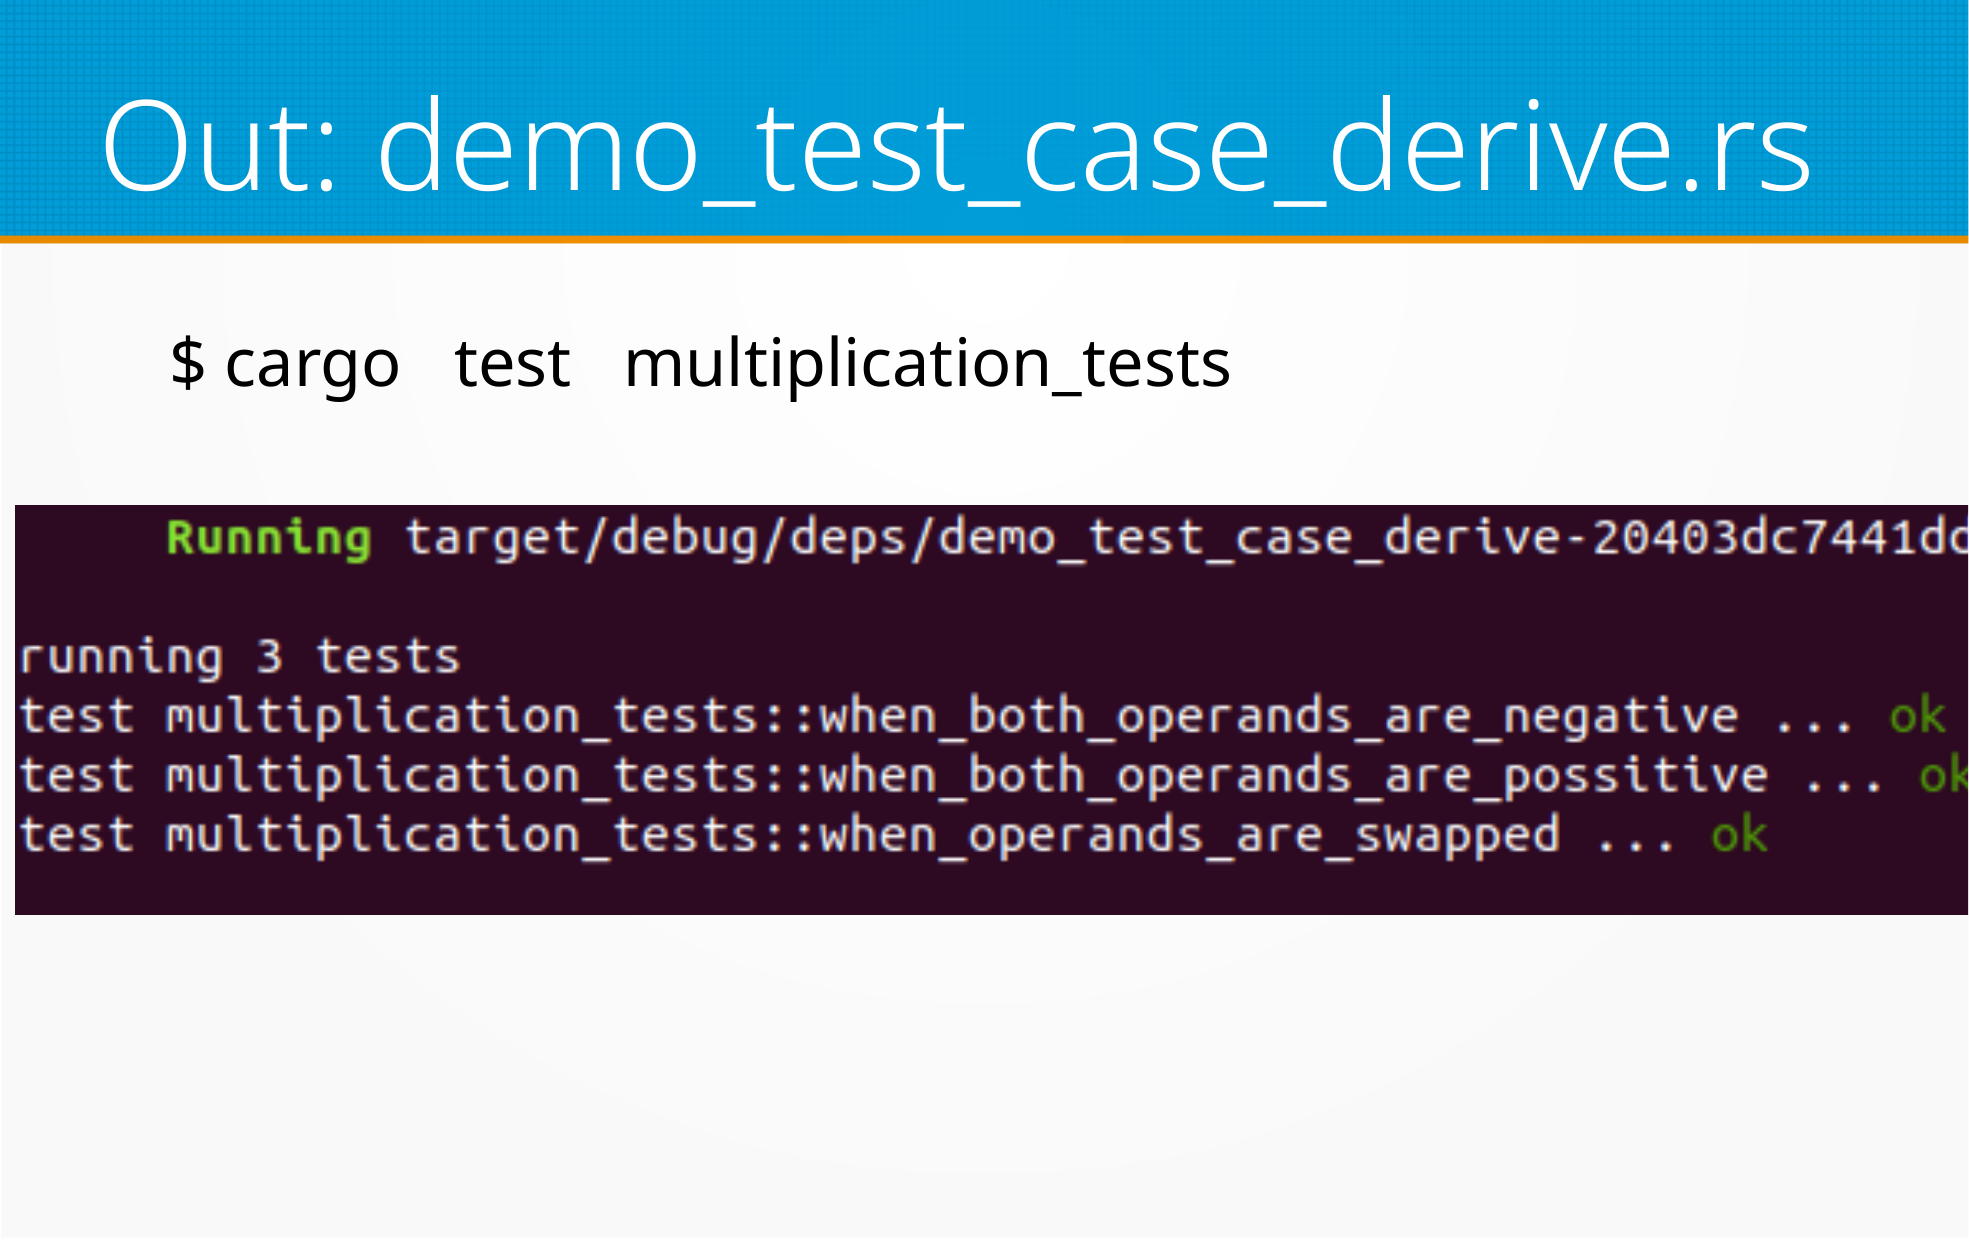

# Out: demo_test_case_derive.rs
$ cargo test multiplication_tests